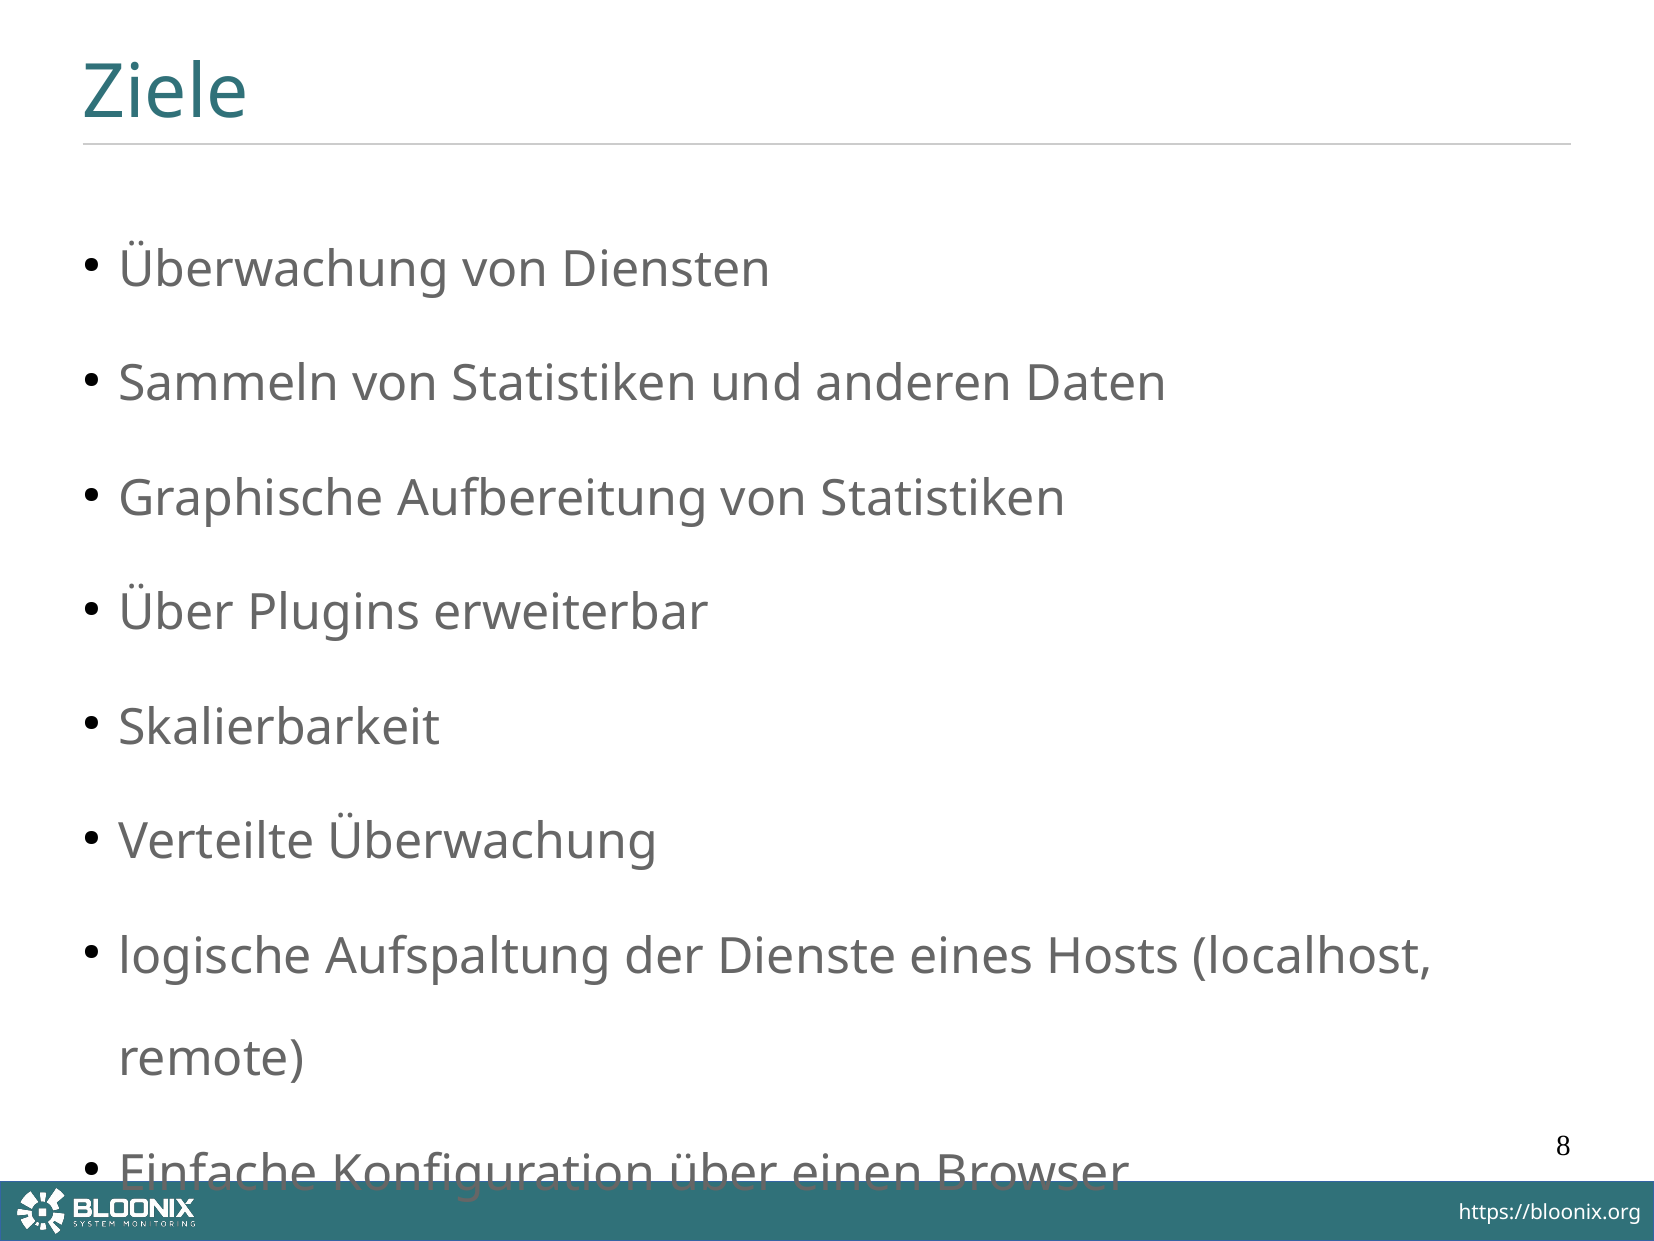

# Ziele
Überwachung von Diensten
Sammeln von Statistiken und anderen Daten
Graphische Aufbereitung von Statistiken
Über Plugins erweiterbar
Skalierbarkeit
Verteilte Überwachung
logische Aufspaltung der Dienste eines Hosts (localhost, remote)
Einfache Konfiguration über einen Browser
8
https://bloonix.org